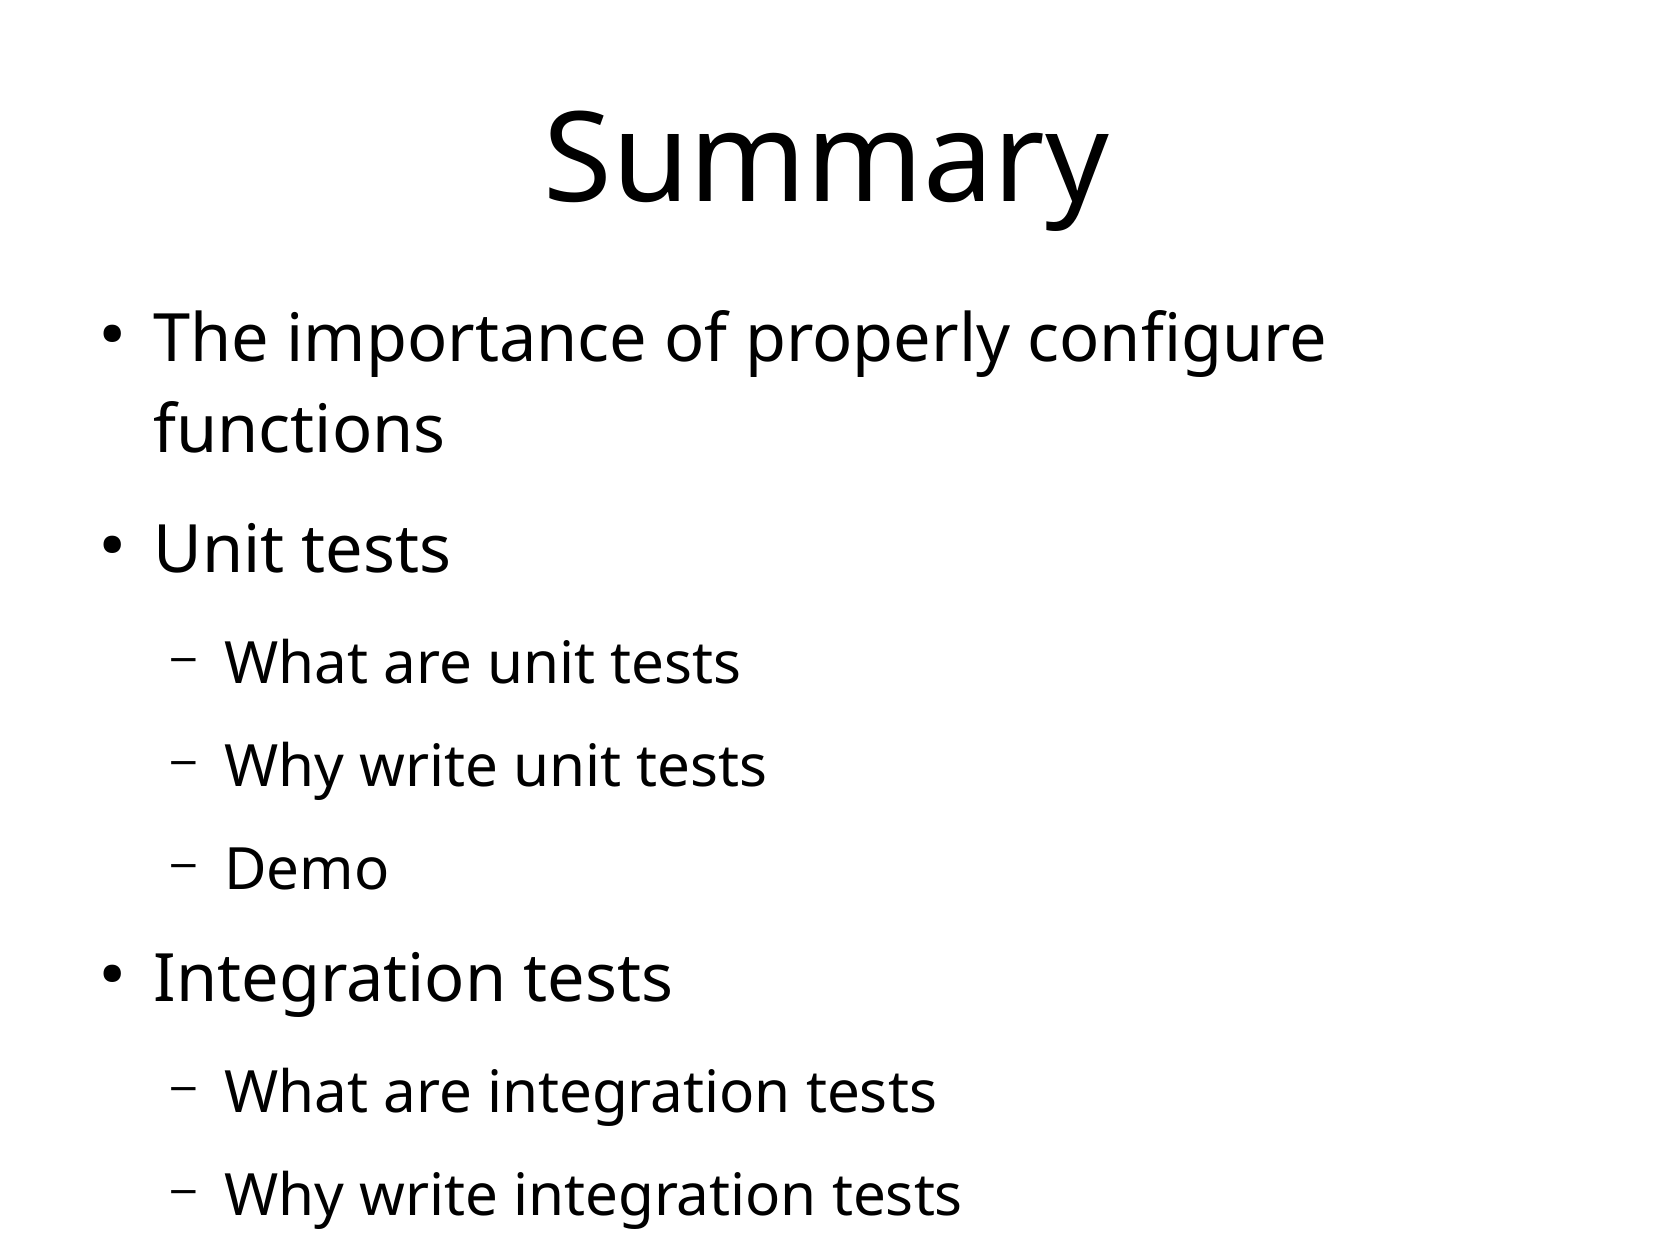

# Summary
The importance of properly configure functions
Unit tests
What are unit tests
Why write unit tests
Demo
Integration tests
What are integration tests
Why write integration tests
Demo